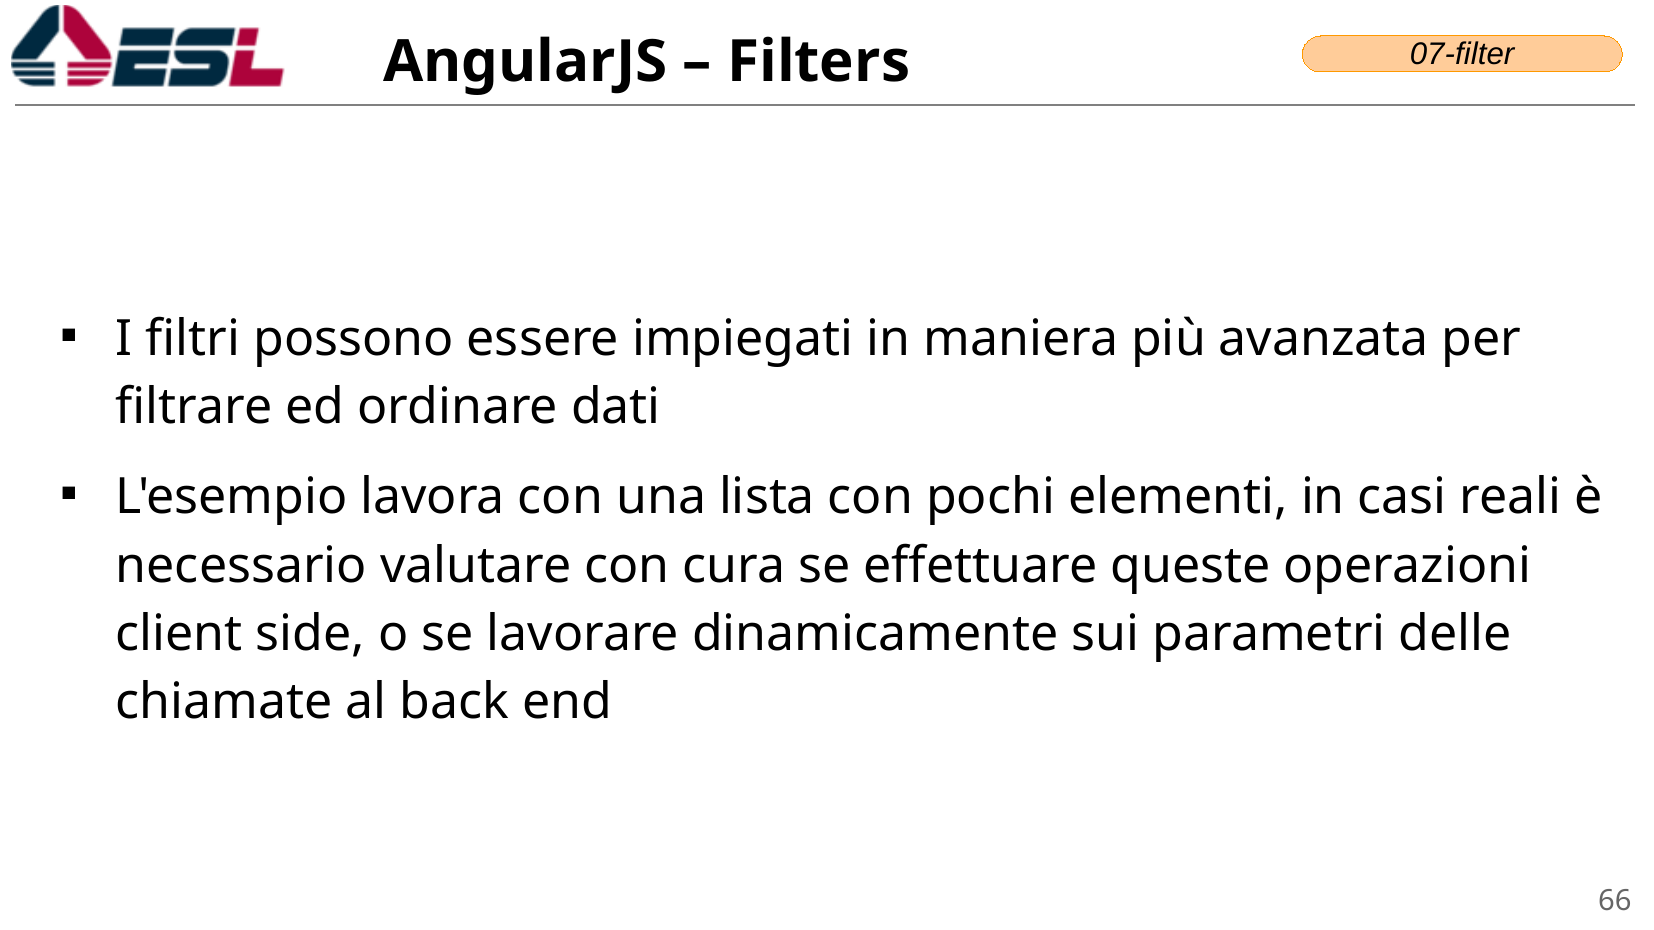

# AngularJS – Filters
07-filter
I filtri possono essere impiegati in maniera più avanzata per filtrare ed ordinare dati
L'esempio lavora con una lista con pochi elementi, in casi reali è necessario valutare con cura se effettuare queste operazioni client side, o se lavorare dinamicamente sui parametri delle chiamate al back end